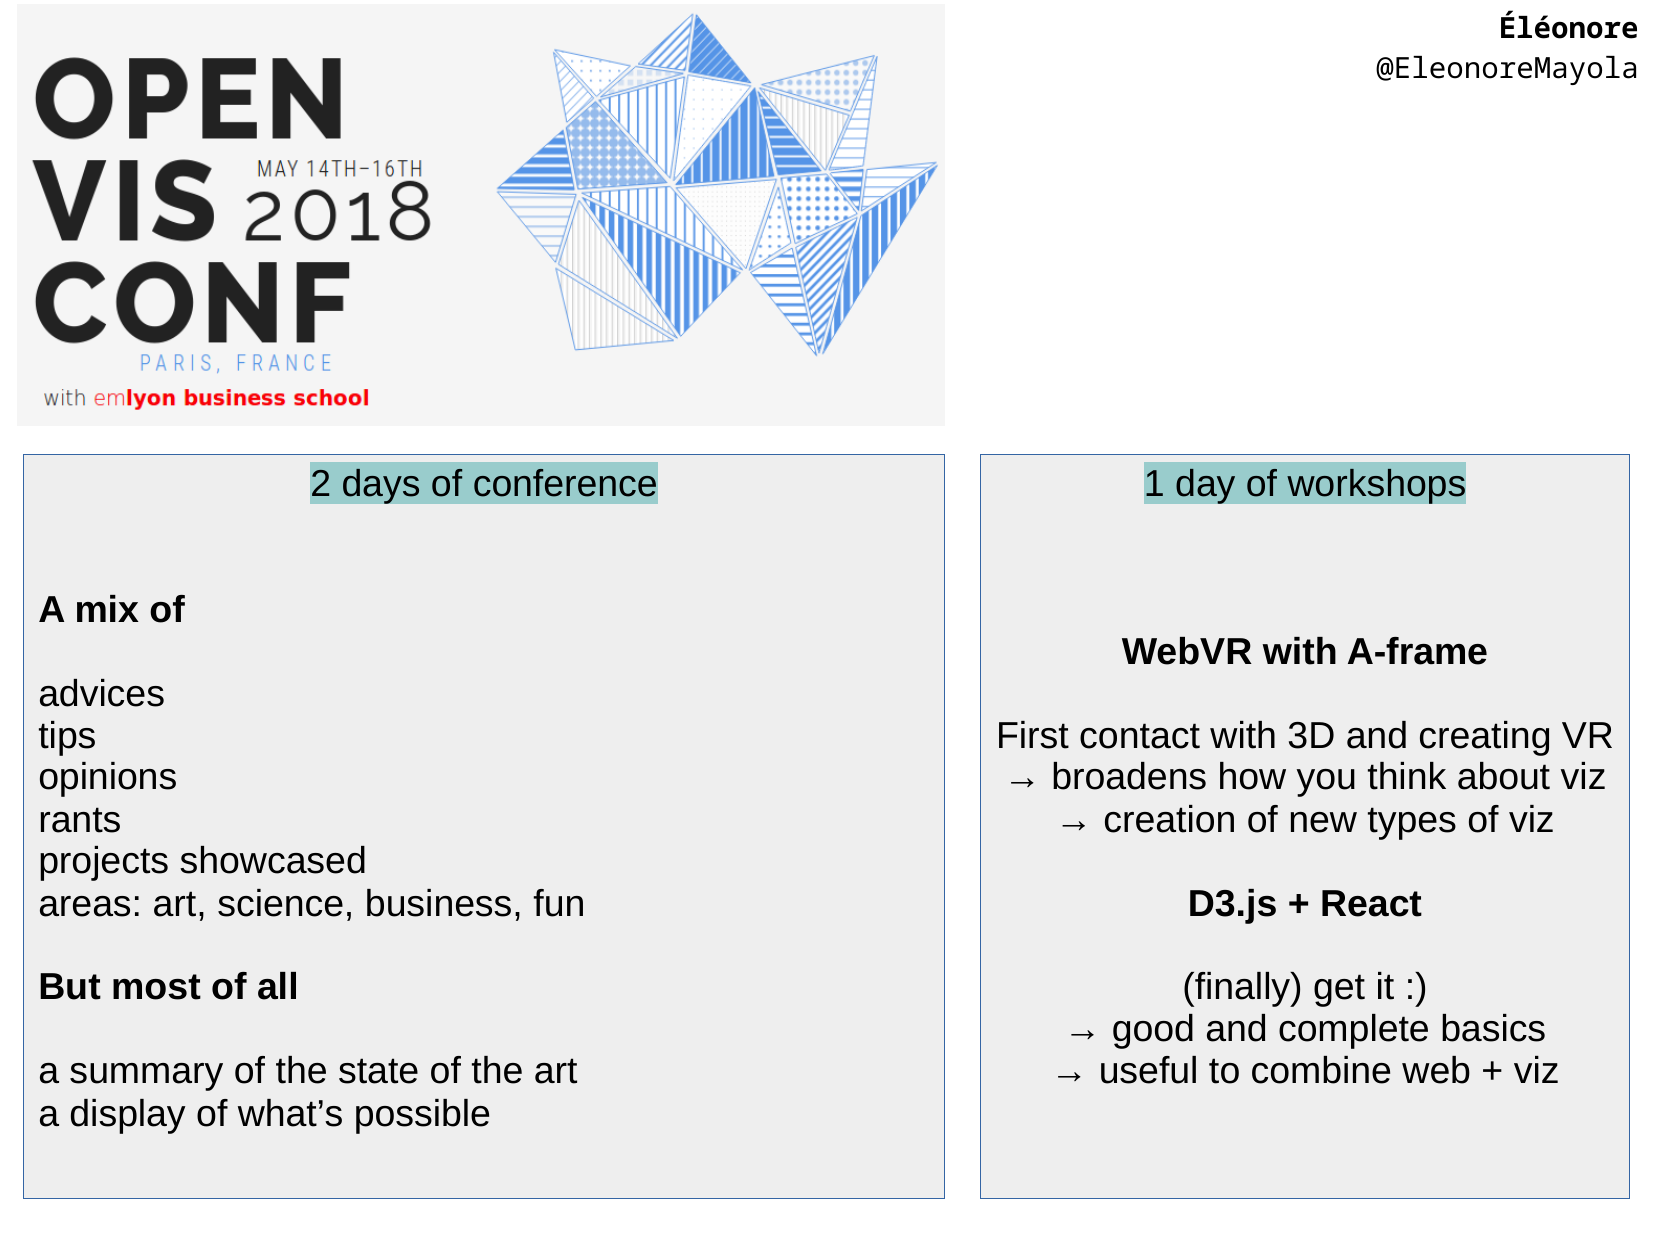

Éléonore
@EleonoreMayola
2 days of conference
A mix of
advices
tips
opinions
rants
projects showcased
areas: art, science, business, fun
But most of all
a summary of the state of the art
a display of what’s possible
1 day of workshops
WebVR with A-frame
First contact with 3D and creating VR
→ broadens how you think about viz
→ creation of new types of viz
D3.js + React
(finally) get it :)
→ good and complete basics
→ useful to combine web + viz